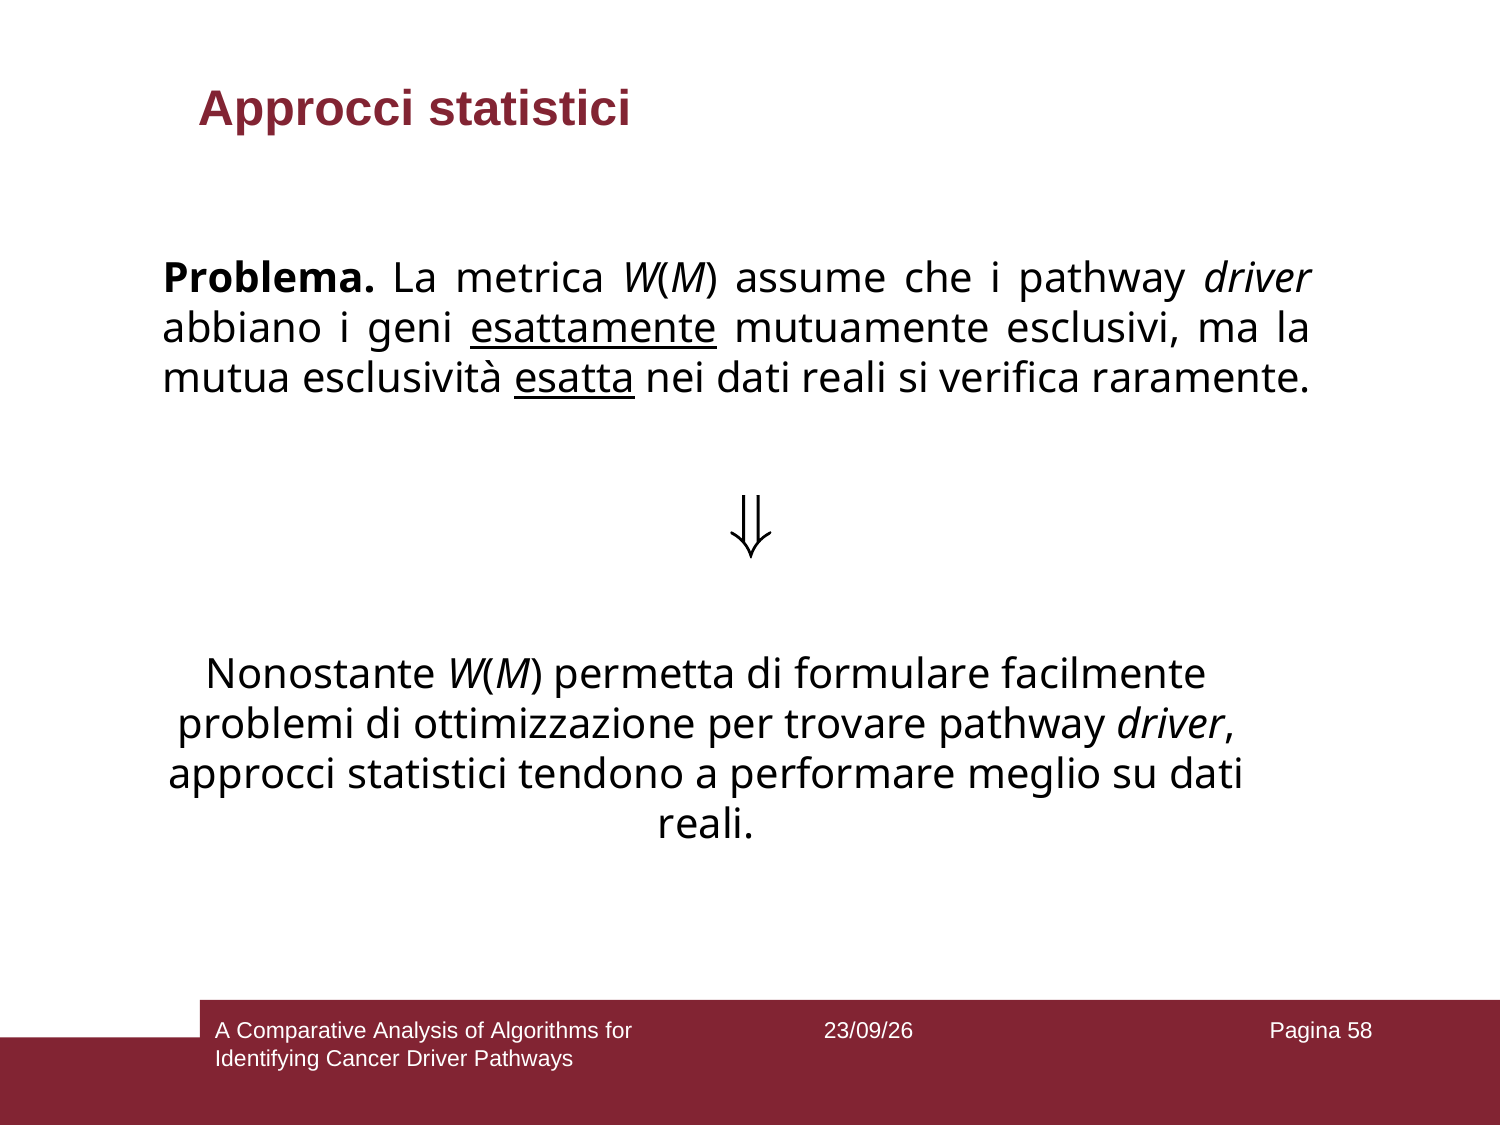

# Approcci statistici
Problema. La metrica W(M) assume che i pathway driver abbiano i geni esattamente mutuamente esclusivi, ma la mutua esclusività esatta nei dati reali si verifica raramente.
Nonostante W(M) permetta di formulare facilmente problemi di ottimizzazione per trovare pathway driver, approcci statistici tendono a performare meglio su dati reali.
A Comparative Analysis of Algorithms for Identifying Cancer Driver Pathways
Pagina